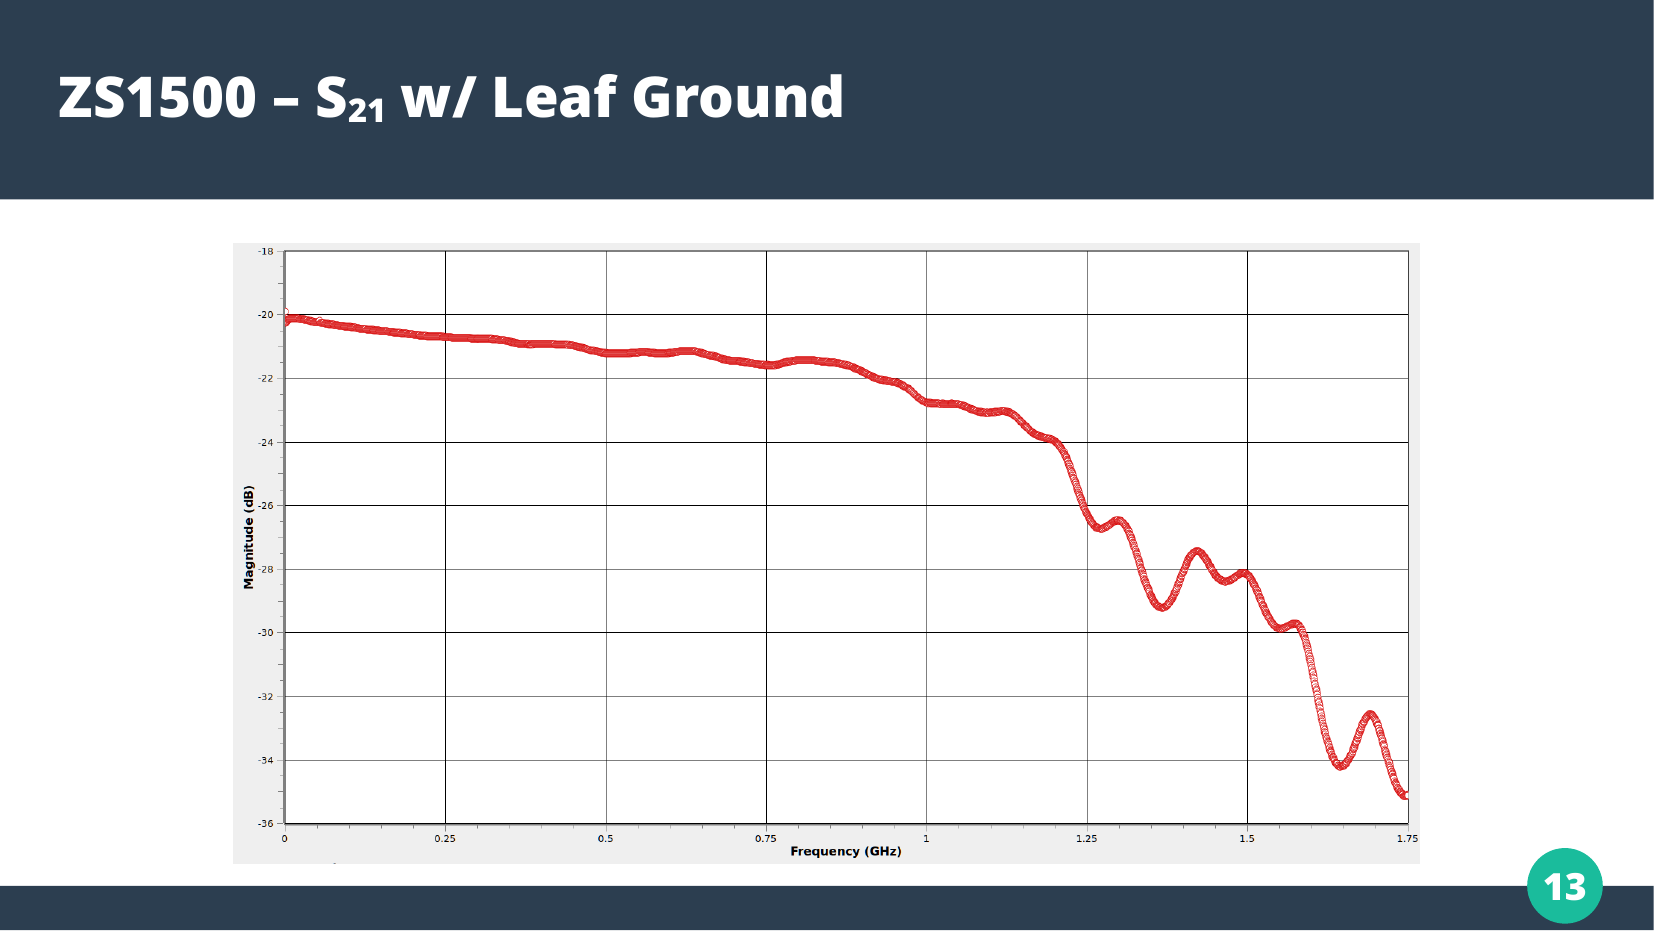

# ZS1500 – S21 w/ Leaf Ground